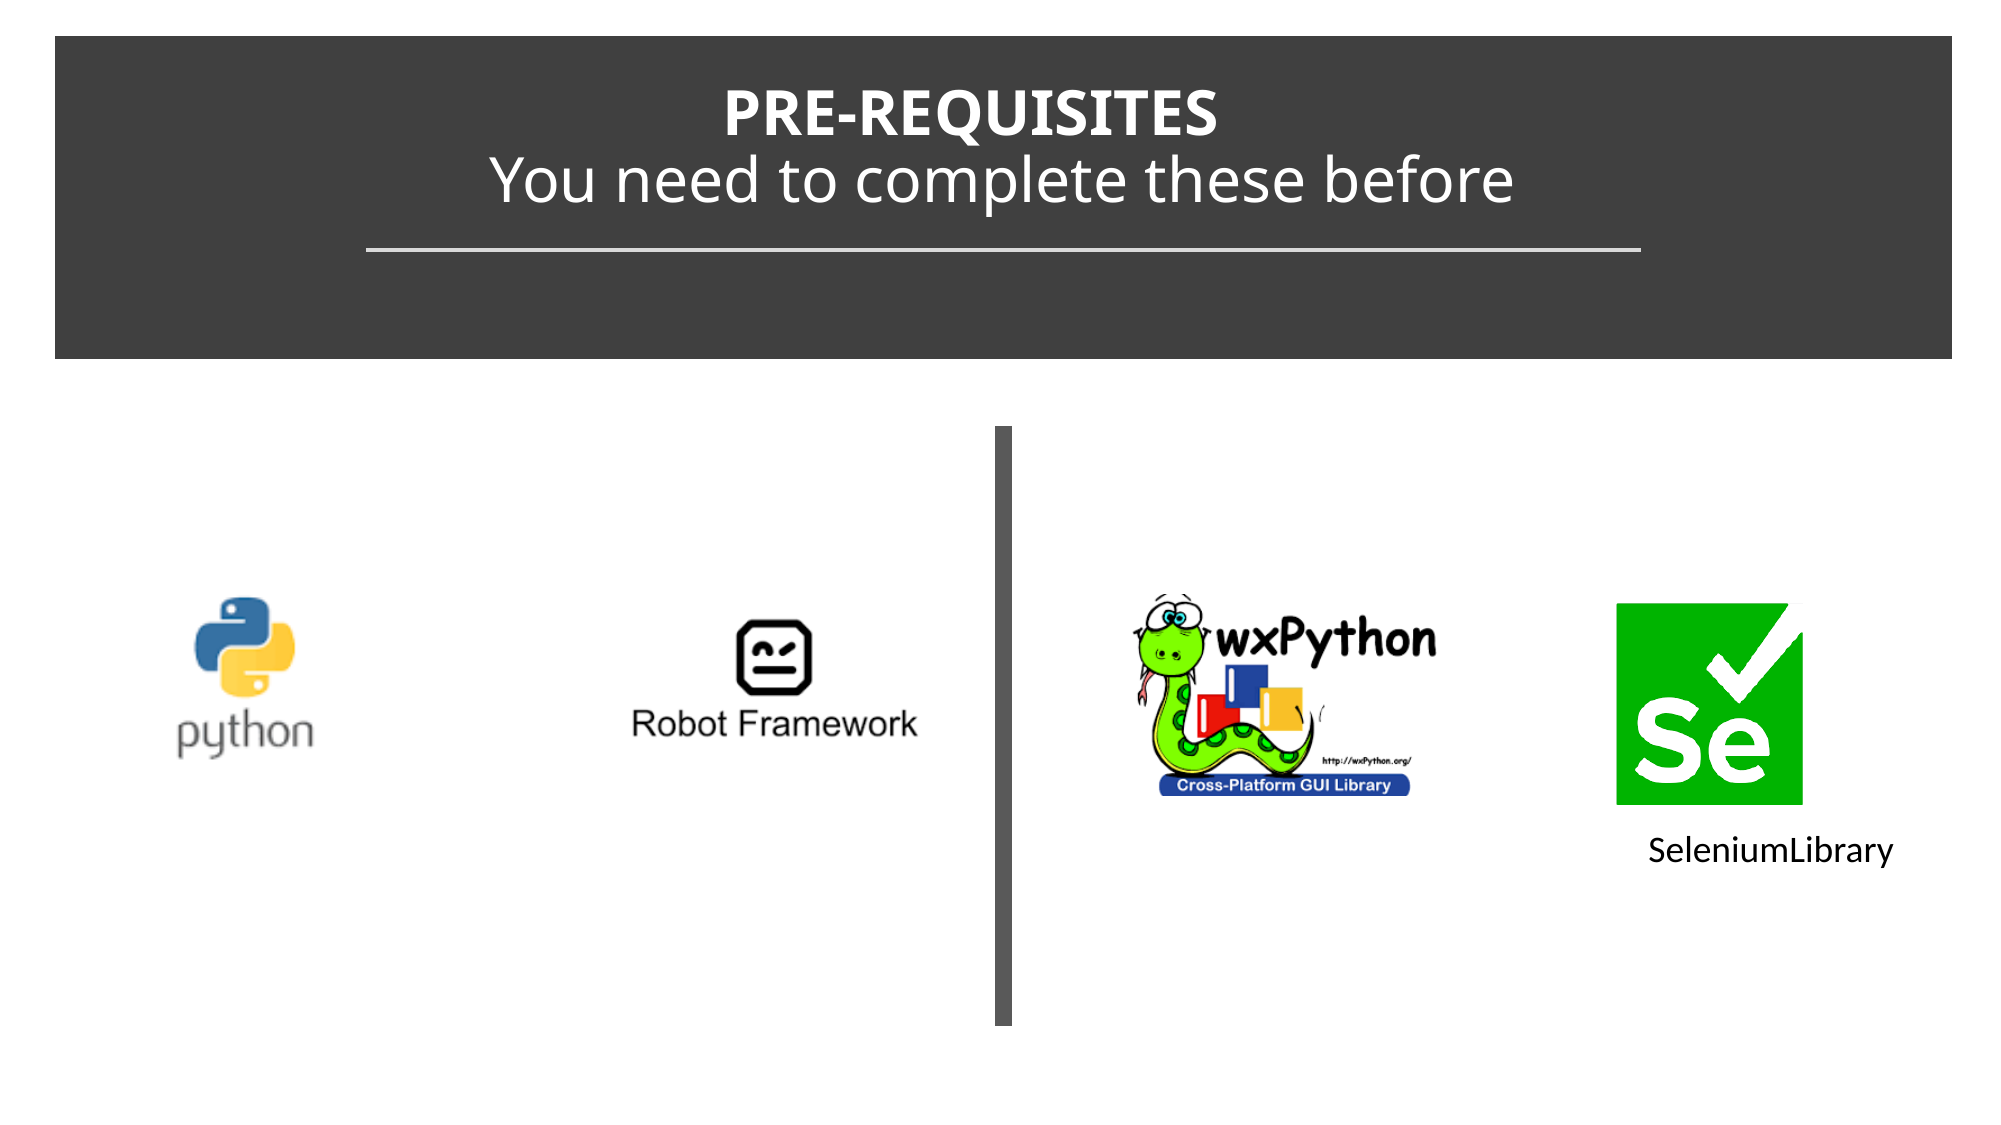

# PRE-REQUISITES     You need to complete these before
SeleniumLibrary